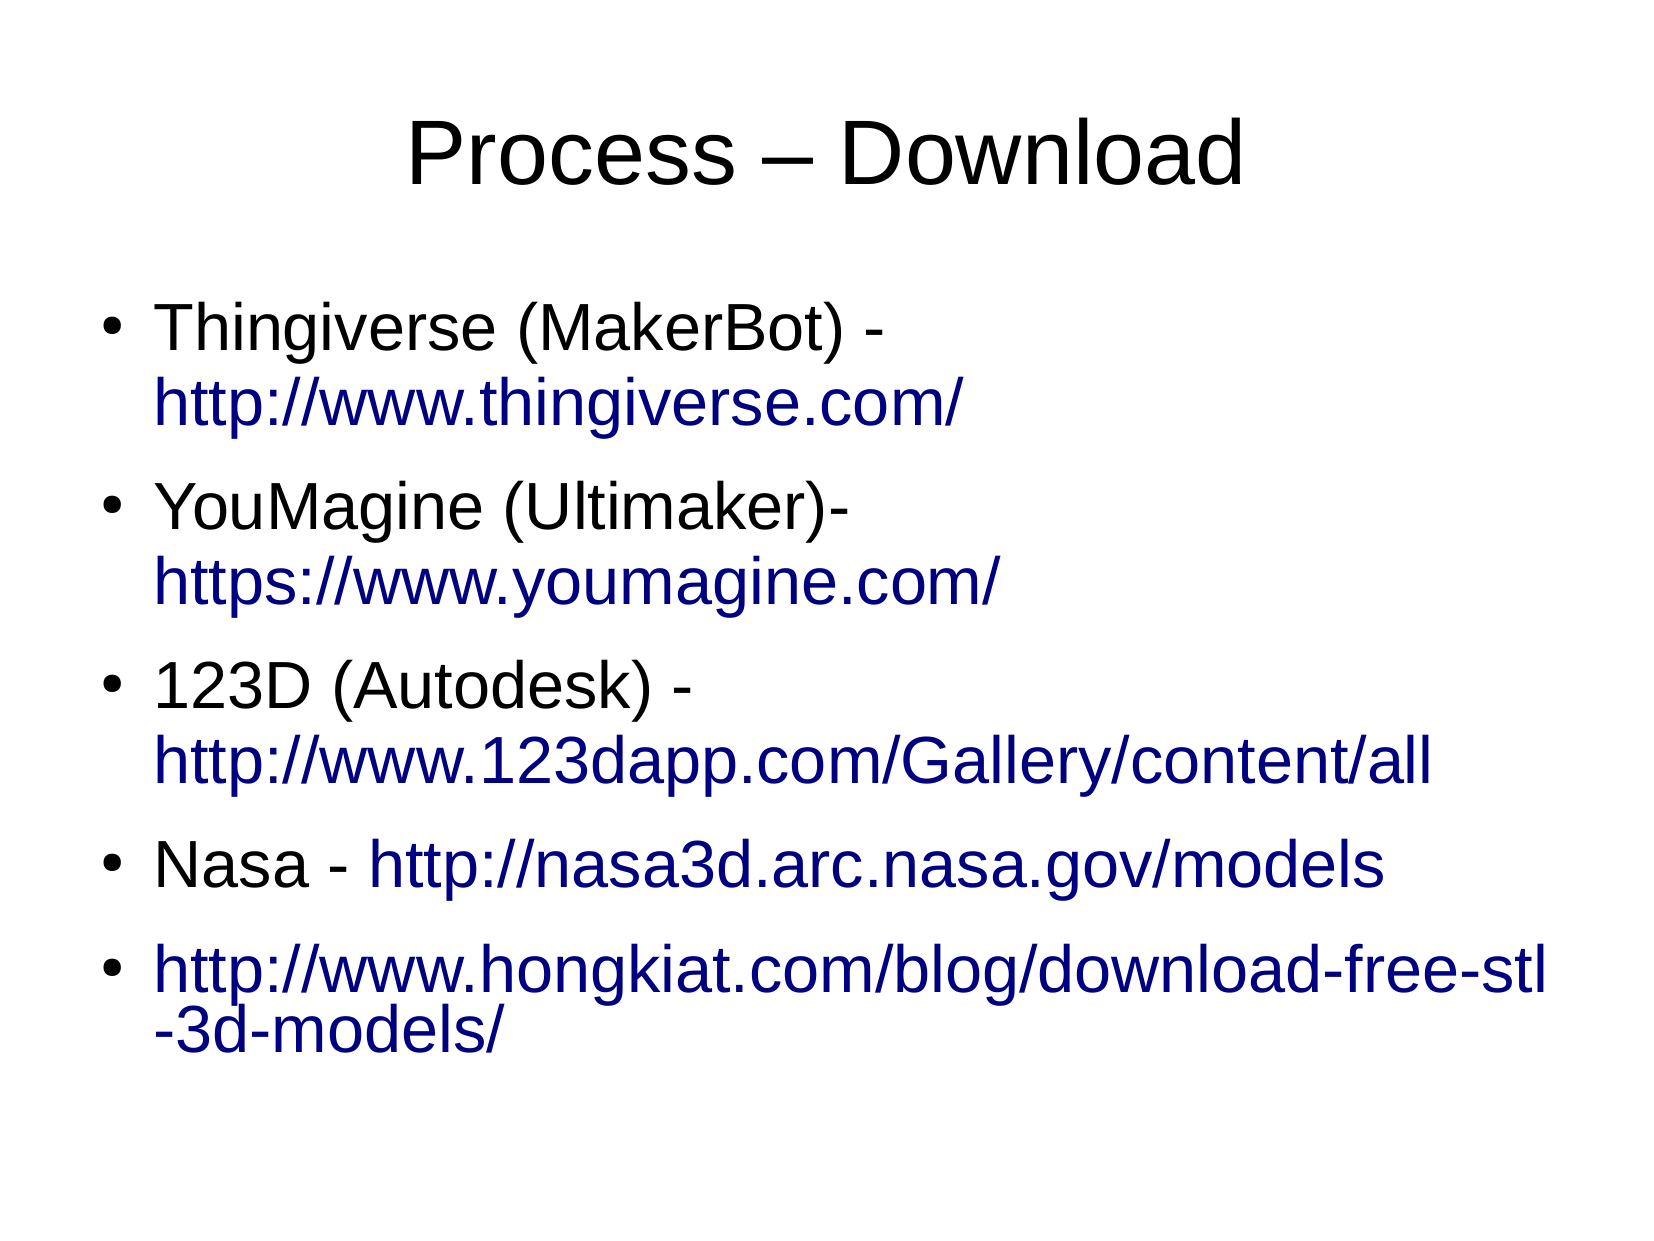

# Process – Download
Thingiverse (MakerBot) - http://www.thingiverse.com/
YouMagine (Ultimaker)- https://www.youmagine.com/
123D (Autodesk) - http://www.123dapp.com/Gallery/content/all
Nasa - http://nasa3d.arc.nasa.gov/models
http://www.hongkiat.com/blog/download-free-stl-3d-models/